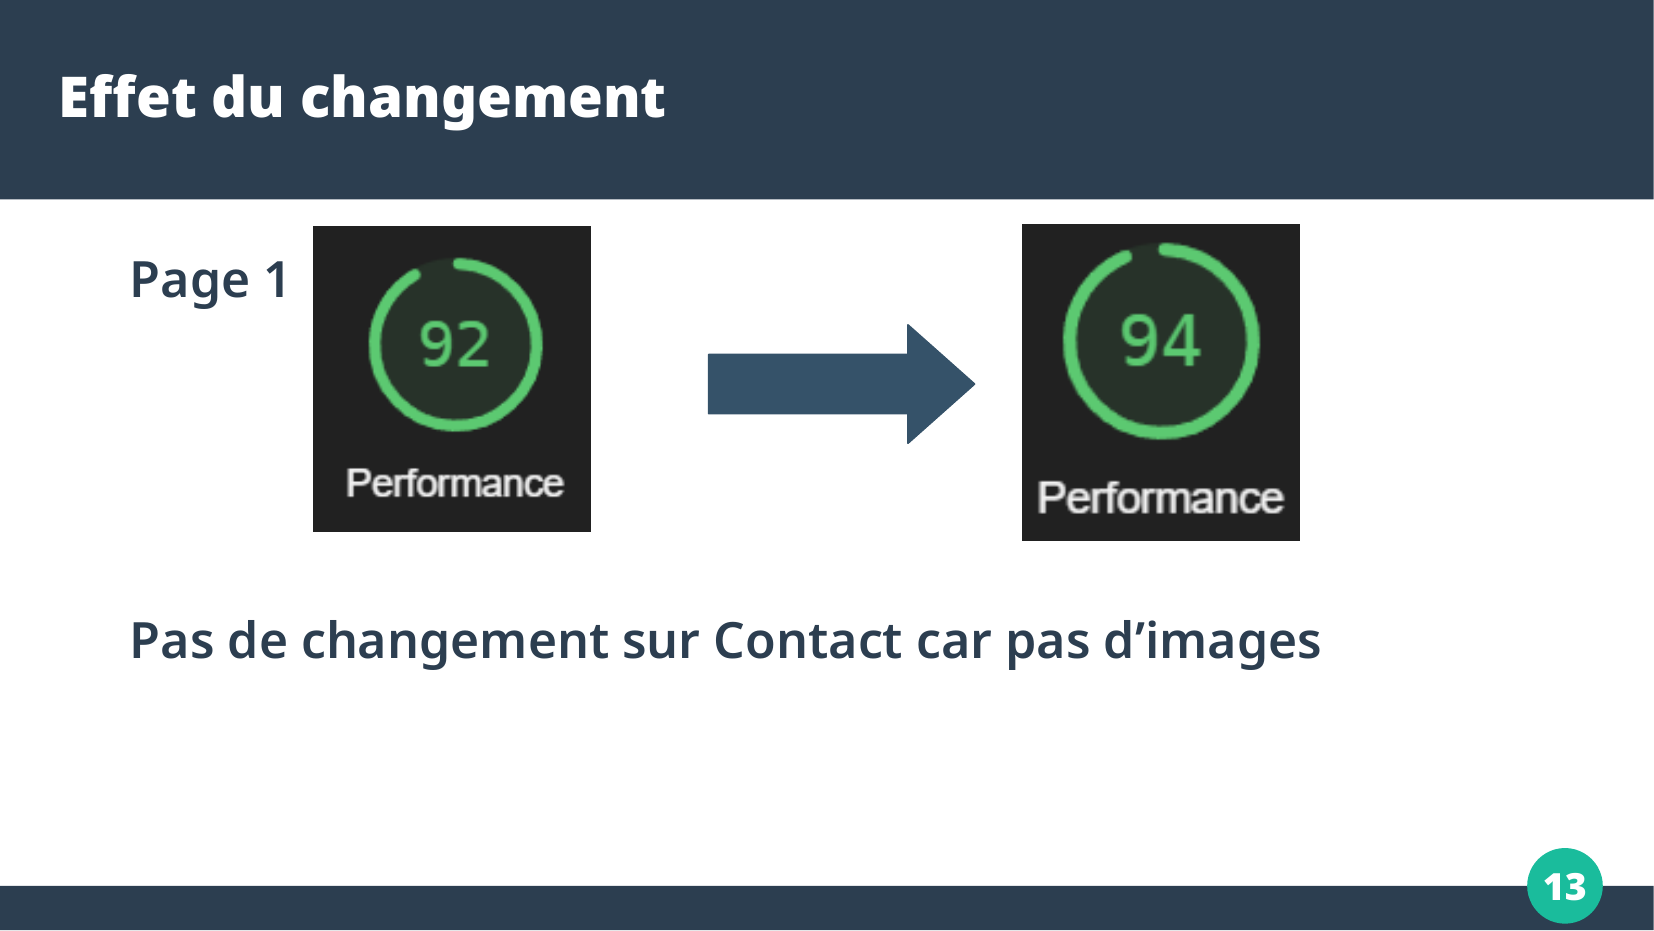

# Effet du changement
Page 1
Pas de changement sur Contact car pas d’images